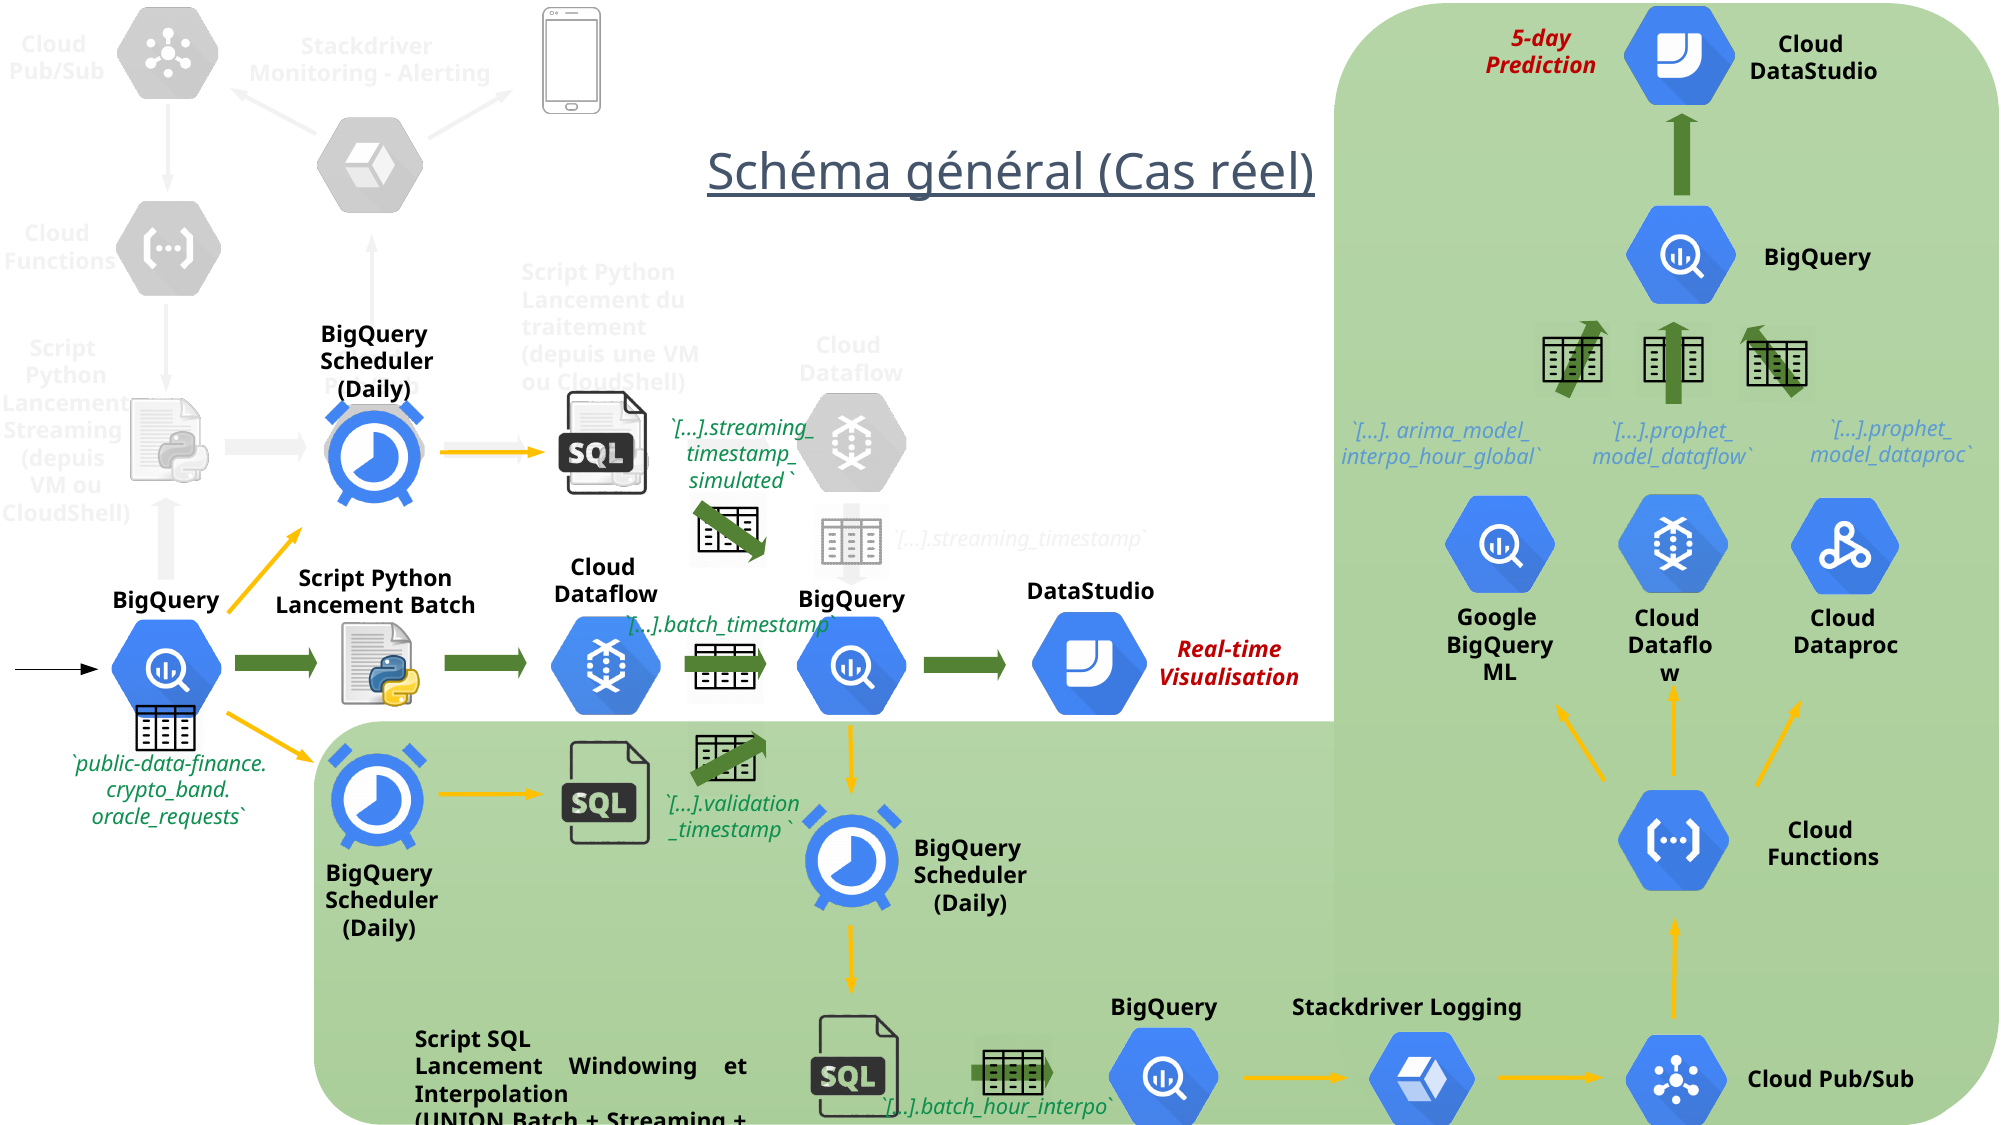

5-day
Prediction
Cloud
Pub/Sub
Cloud
DataStudio
Stackdriver
Monitoring - Alerting
Schéma général (Cas réel)
Cloud
Functions
BigQuery
Script Python
Lancement du
traitement
(depuis une VM
ou CloudShell)
BigQuery
Scheduler
(Daily)
Cloud
Dataflow
Script
Python
Lancement Streaming
(depuis
VM ou CloudShell)
Cloud
Pub/Sub
`[…].streaming_
timestamp_
simulated `
`[…].prophet_
model_dataproc`
`[…]. arima_model_
interpo_hour_global`
`[…].prophet_
model_dataflow`
`[…].streaming_timestamp`
Cloud
Dataflow
Script Python
Lancement Batch
 DataStudio
BigQuery
BigQuery
Google
BigQuery ML
Cloud
Dataflow
Cloud
Dataproc
`[…].batch_timestamp`
Real-time
Visualisation
`public-data-finance.
crypto_band.
oracle_requests`
`[…].validation
_timestamp `
Cloud
Functions
BigQuery
Scheduler (Daily)
BigQuery
Scheduler
(Daily)
BigQuery
Stackdriver Logging
Script SQL
Lancement Windowing et Interpolation
(UNION Batch + Streaming + Validation)
Cloud Pub/Sub
`[…].batch_hour_interpo`